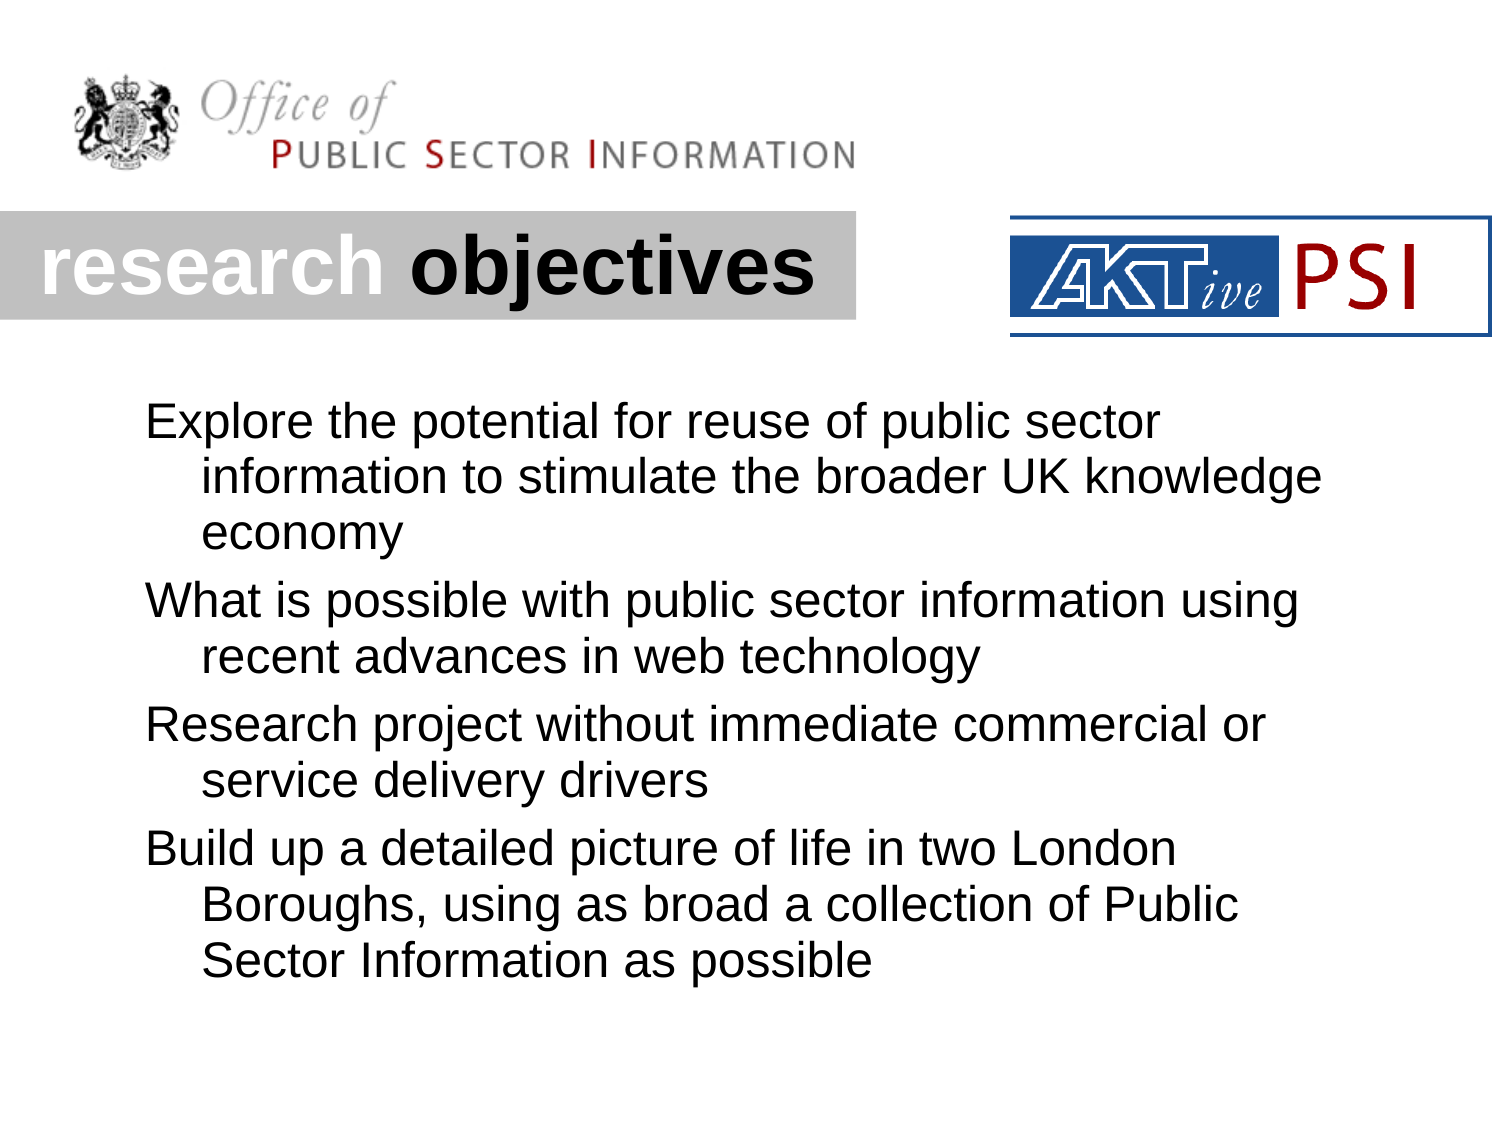

research objectives
# Explore the potential for reuse of public sector information to stimulate the broader UK knowledge economy
What is possible with public sector information using recent advances in web technology
Research project without immediate commercial or service delivery drivers
Build up a detailed picture of life in two London Boroughs, using as broad a collection of Public Sector Information as possible